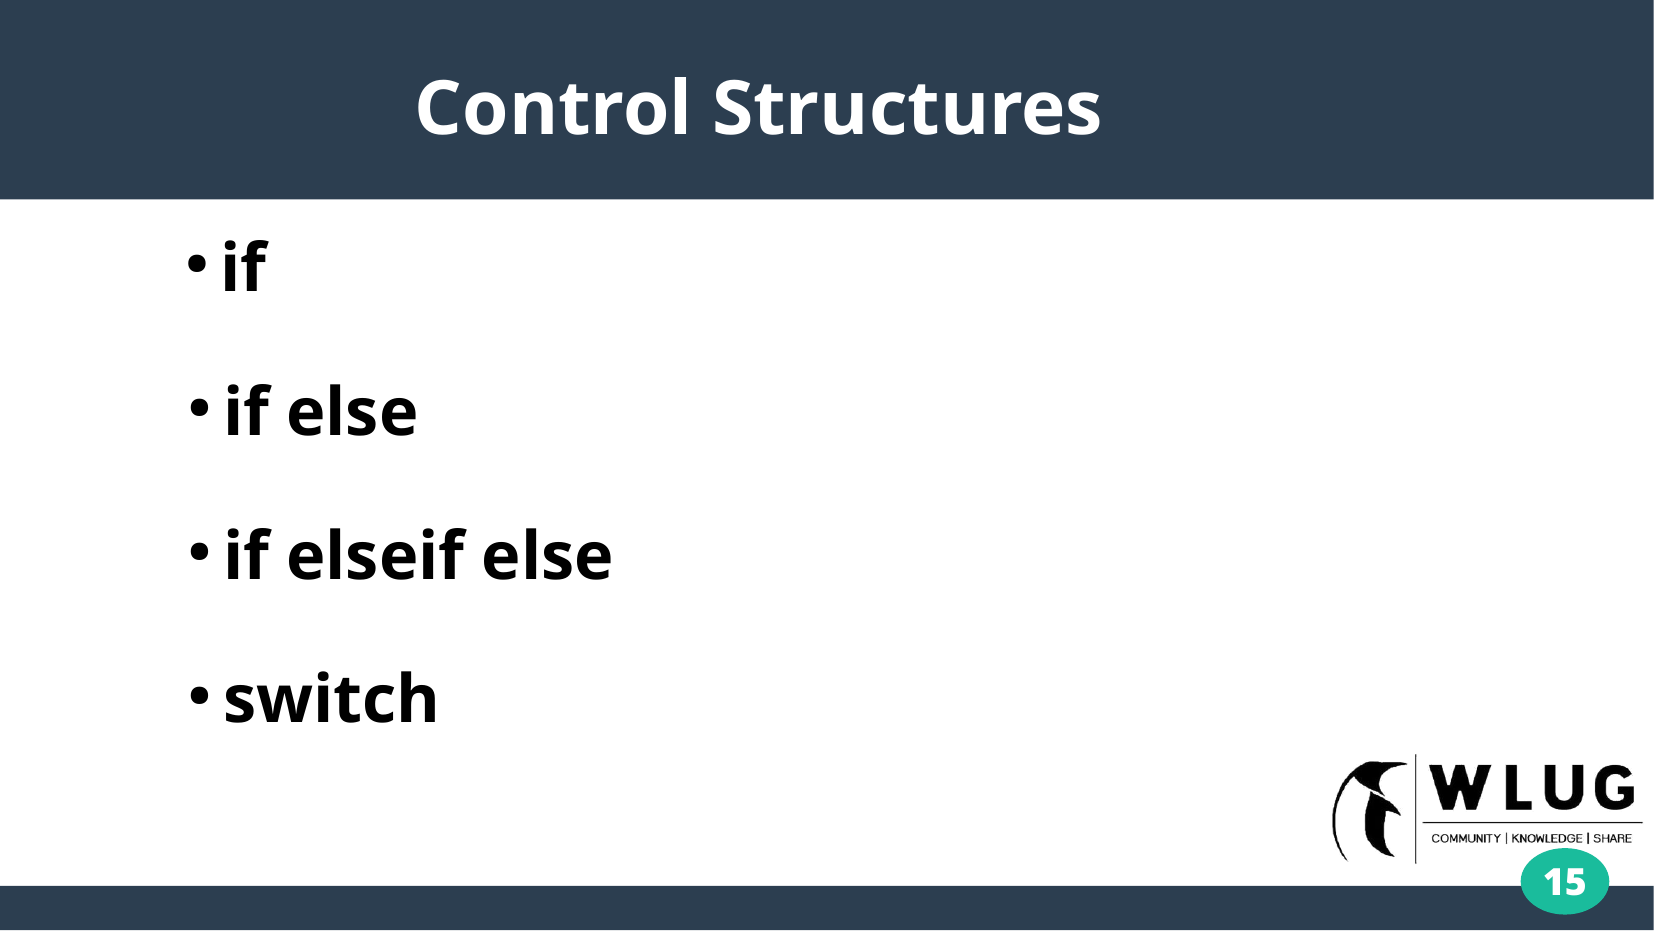

Control Structures
if
if else
if elseif else
switch
15